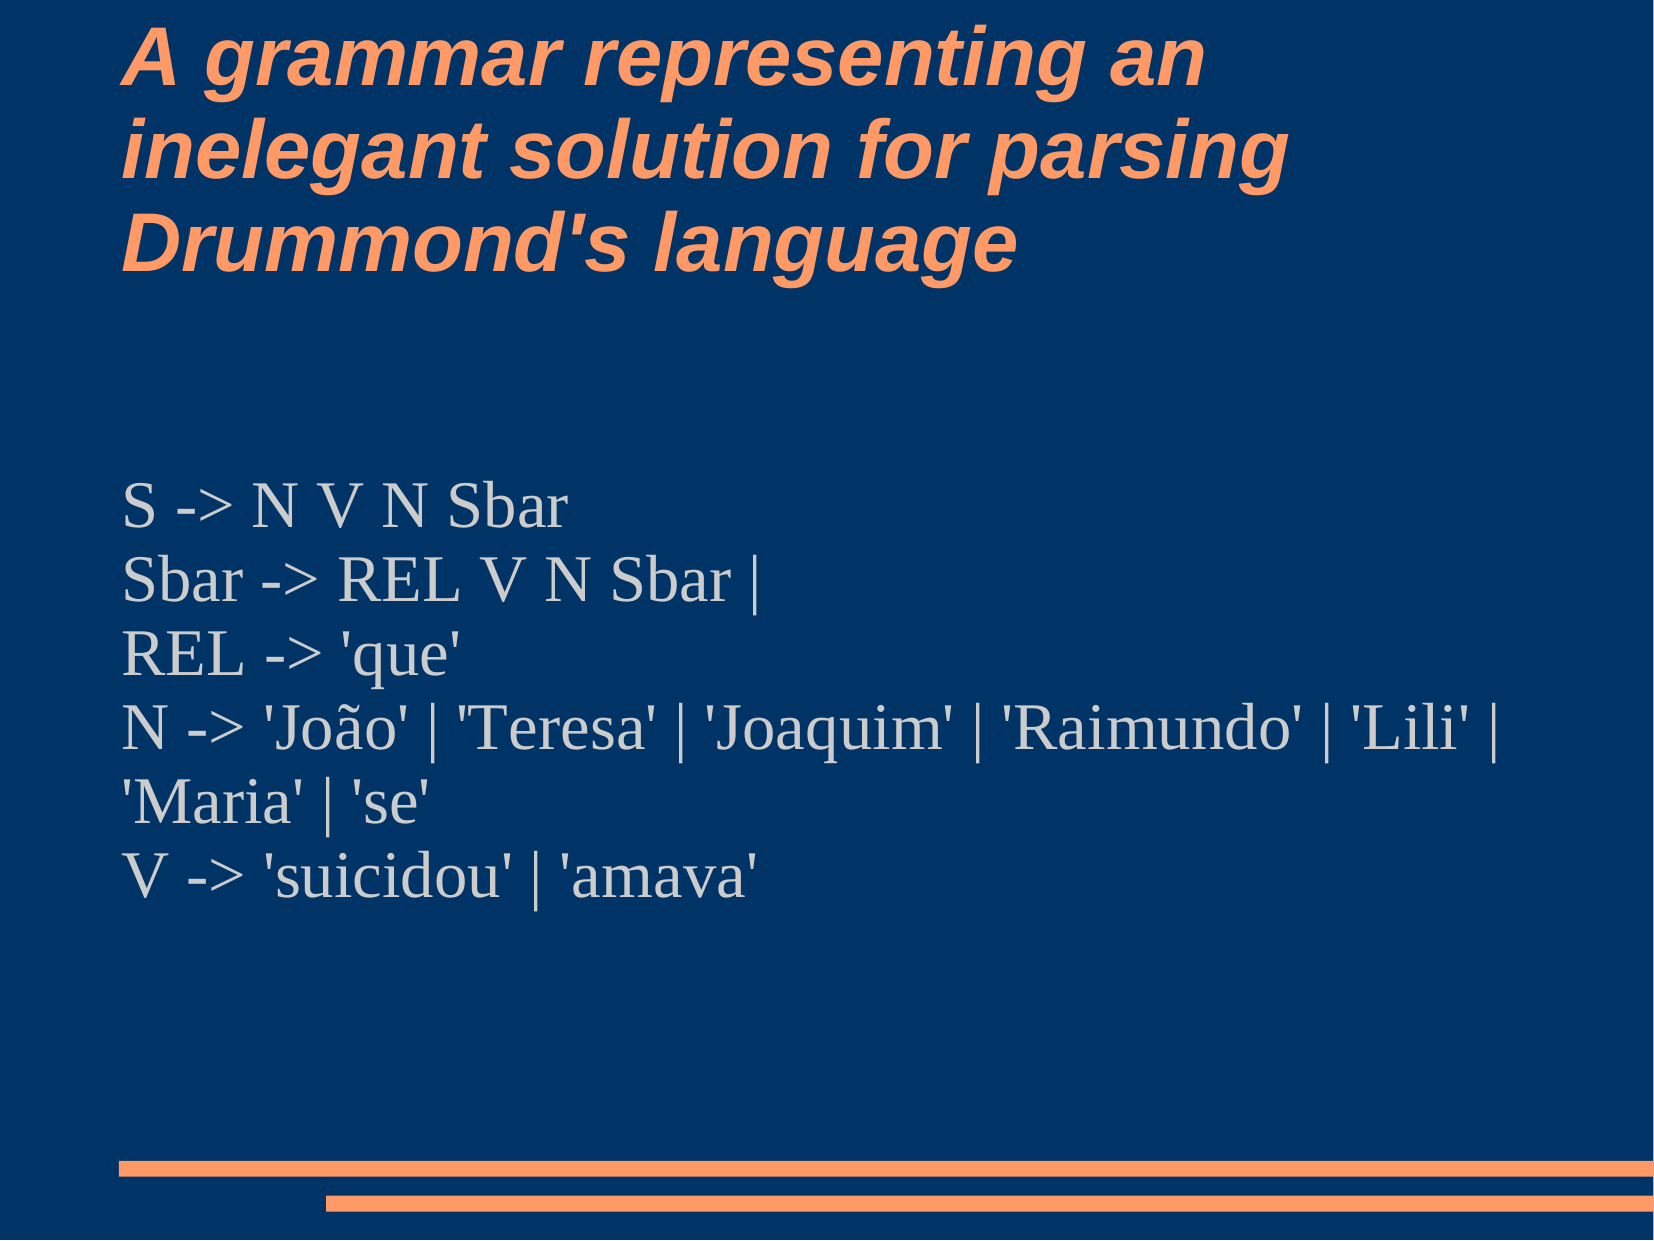

# A grammar representing an inelegant solution for parsing Drummond's language
S -> N V N Sbar
Sbar -> REL V N Sbar |
REL -> 'que'
N -> 'João' | 'Teresa' | 'Joaquim' | 'Raimundo' | 'Lili' | 'Maria' | 'se'
V -> 'suicidou' | 'amava'